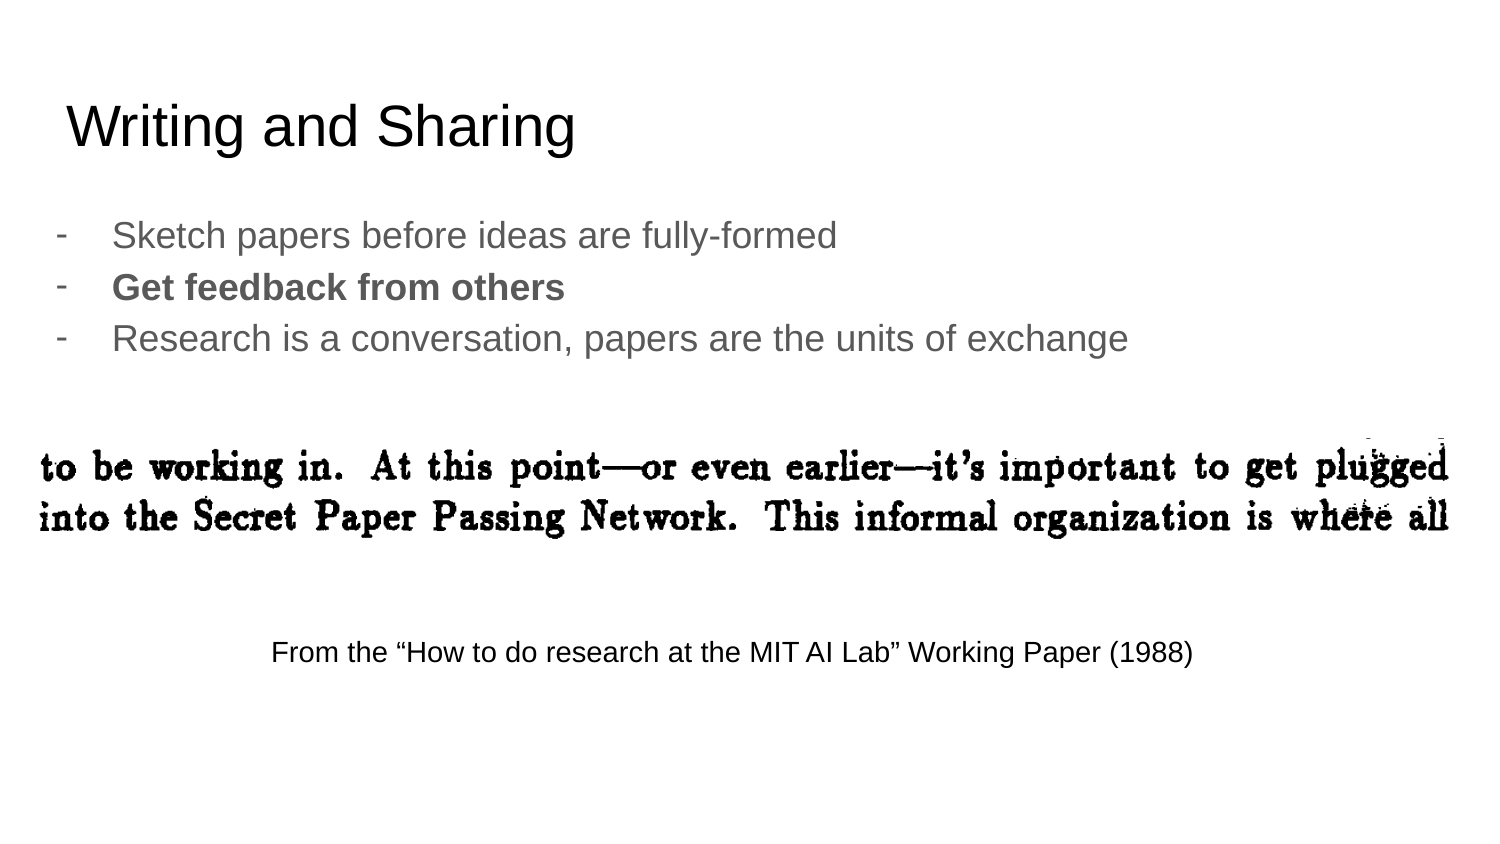

# Writing and Sharing
Sketch papers before ideas are fully-formed
Get feedback from others
Research is a conversation, papers are the units of exchange
From the “How to do research at the MIT AI Lab” Working Paper (1988)